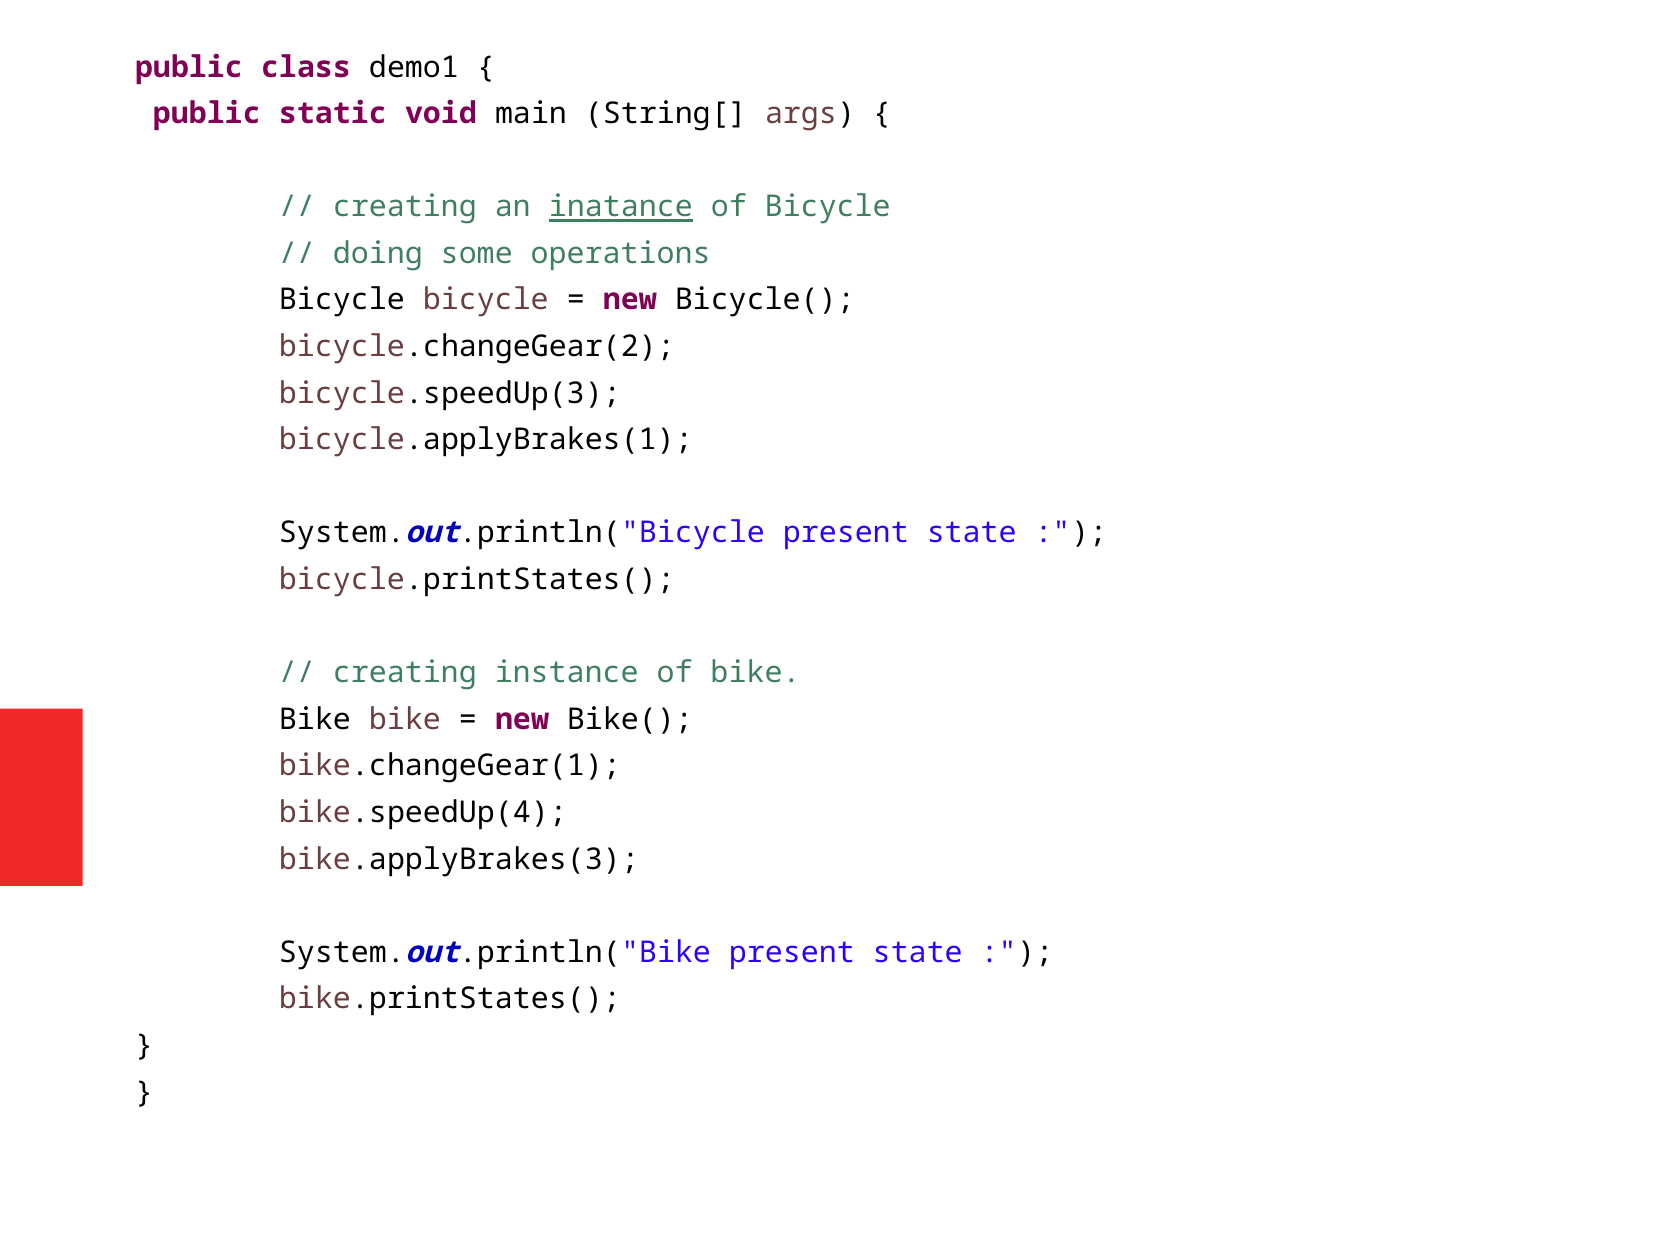

# public class demo1 {
 public static void main (String[] args) {
 // creating an inatance of Bicycle
 // doing some operations
 Bicycle bicycle = new Bicycle();
 bicycle.changeGear(2);
 bicycle.speedUp(3);
 bicycle.applyBrakes(1);
 System.out.println("Bicycle present state :");
 bicycle.printStates();
 // creating instance of bike.
 Bike bike = new Bike();
 bike.changeGear(1);
 bike.speedUp(4);
 bike.applyBrakes(3);
 System.out.println("Bike present state :");
 bike.printStates();
}
}